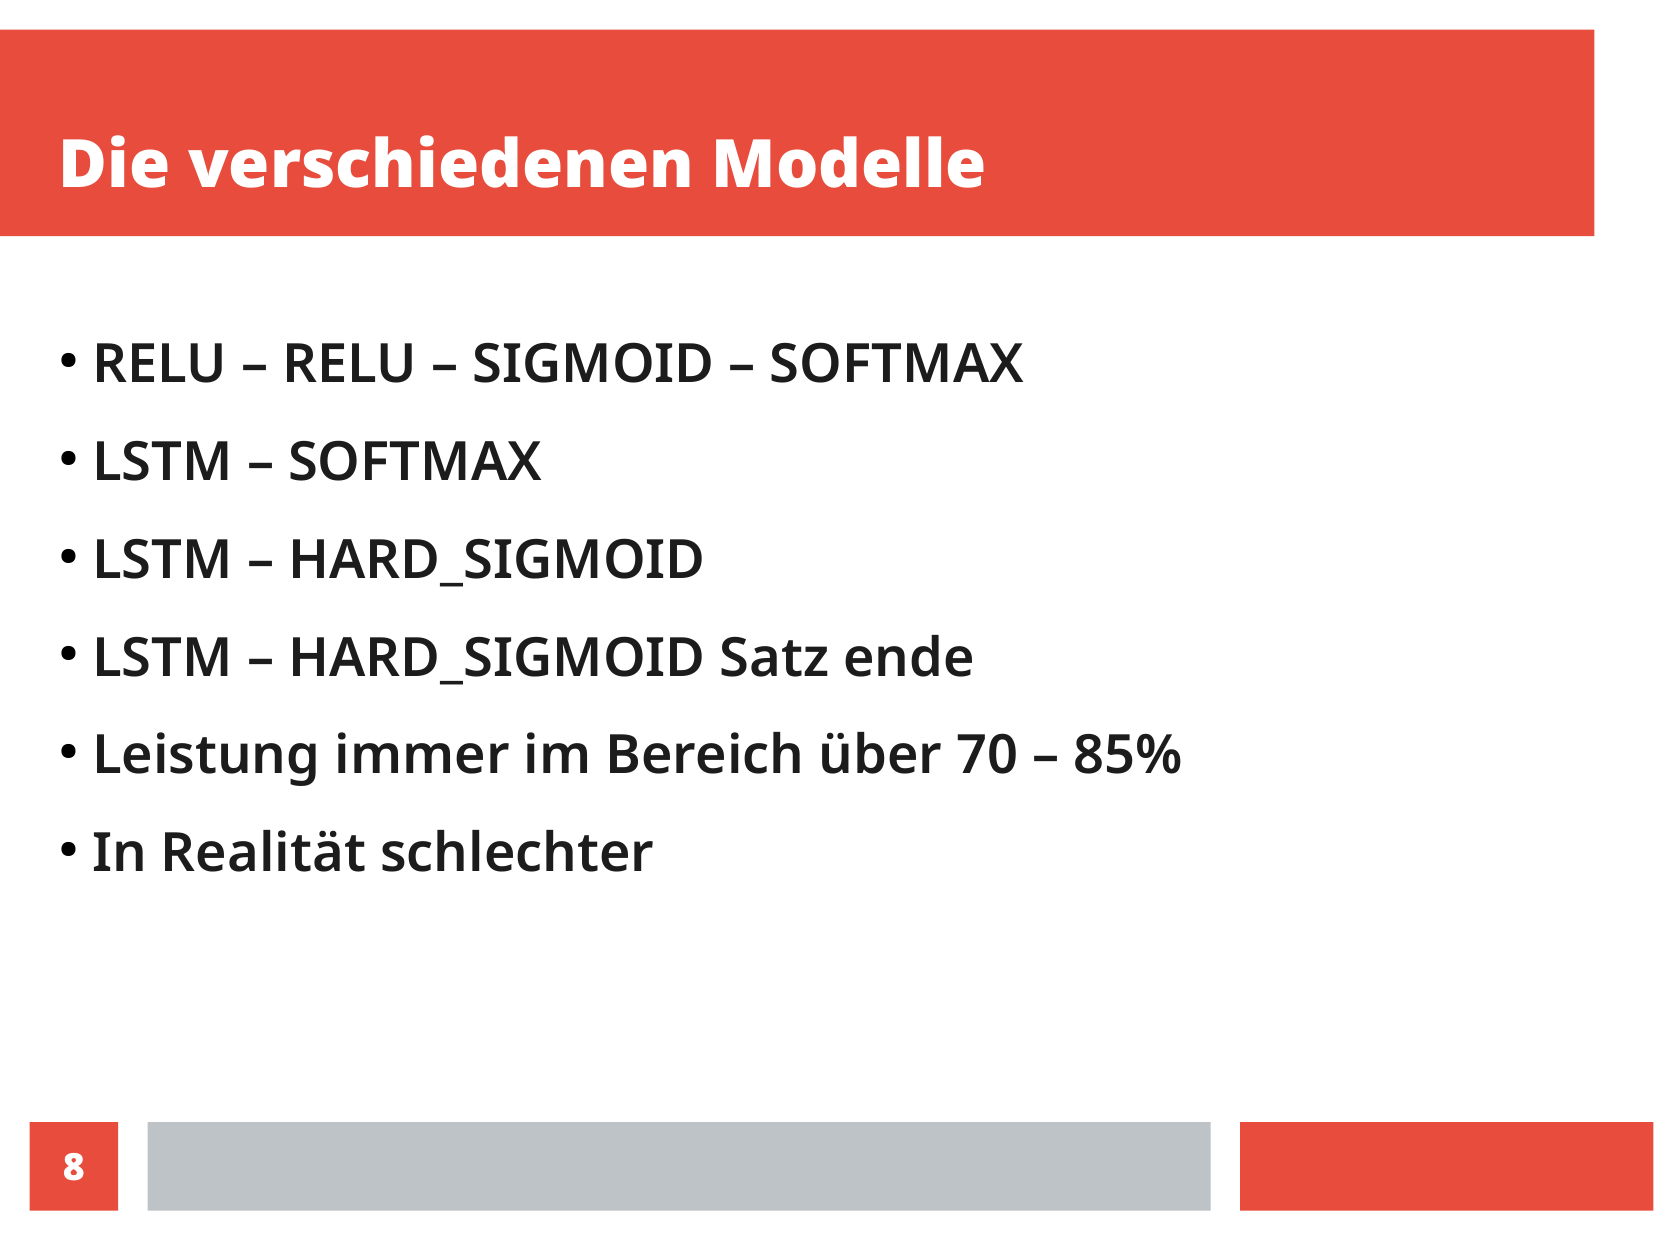

# Die verschiedenen Modelle
 RELU – RELU – SIGMOID – SOFTMAX
 LSTM – SOFTMAX
 LSTM – HARD_SIGMOID
 LSTM – HARD_SIGMOID Satz ende
 Leistung immer im Bereich über 70 – 85%
 In Realität schlechter
8